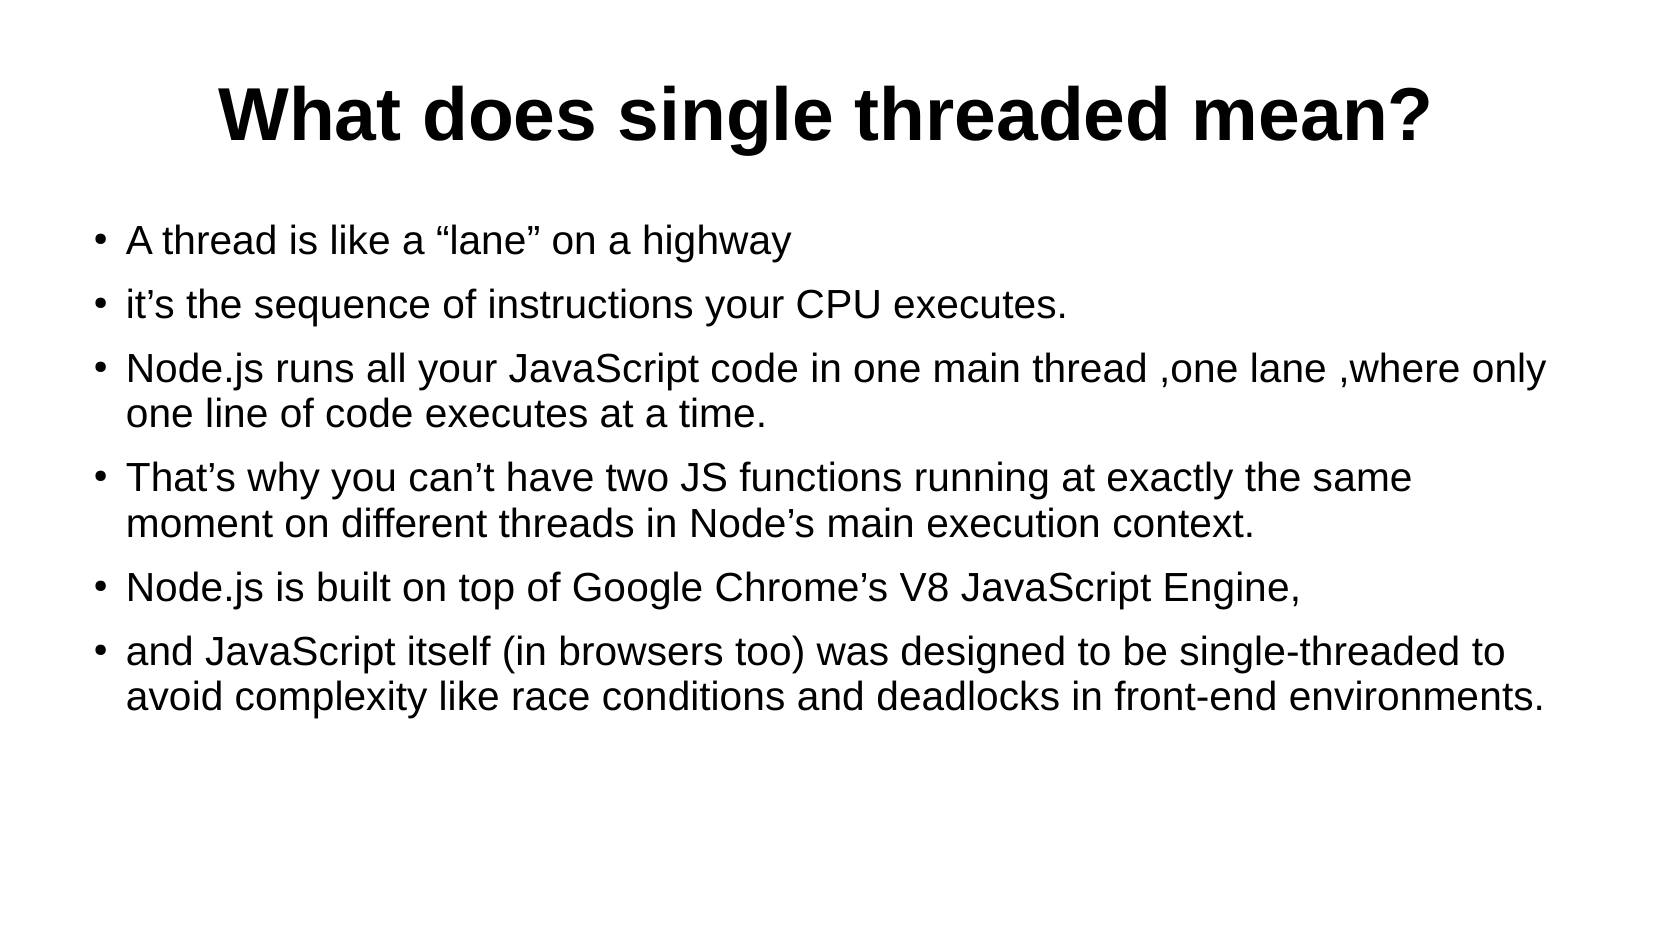

# What does single threaded mean?
A thread is like a “lane” on a highway
it’s the sequence of instructions your CPU executes.
Node.js runs all your JavaScript code in one main thread ,one lane ,where only one line of code executes at a time.
That’s why you can’t have two JS functions running at exactly the same moment on different threads in Node’s main execution context.
Node.js is built on top of Google Chrome’s V8 JavaScript Engine,
and JavaScript itself (in browsers too) was designed to be single-threaded to avoid complexity like race conditions and deadlocks in front-end environments.